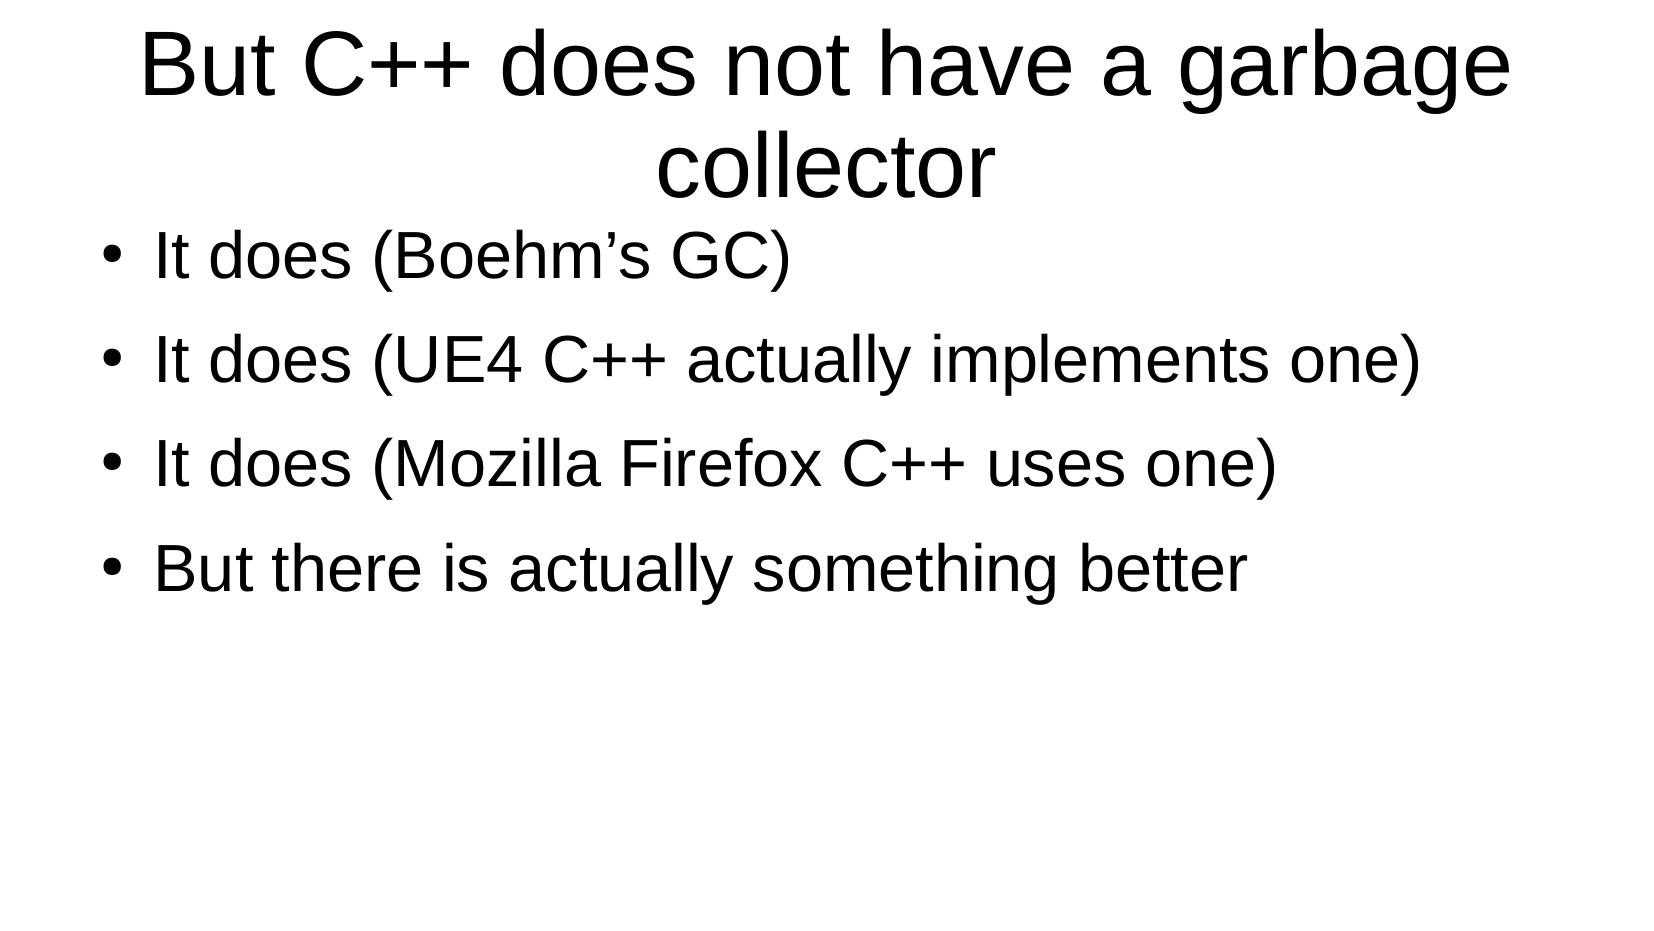

# But C++ does not have a garbage collector
It does (Boehm’s GC)
It does (UE4 C++ actually implements one)
It does (Mozilla Firefox C++ uses one)
But there is actually something better